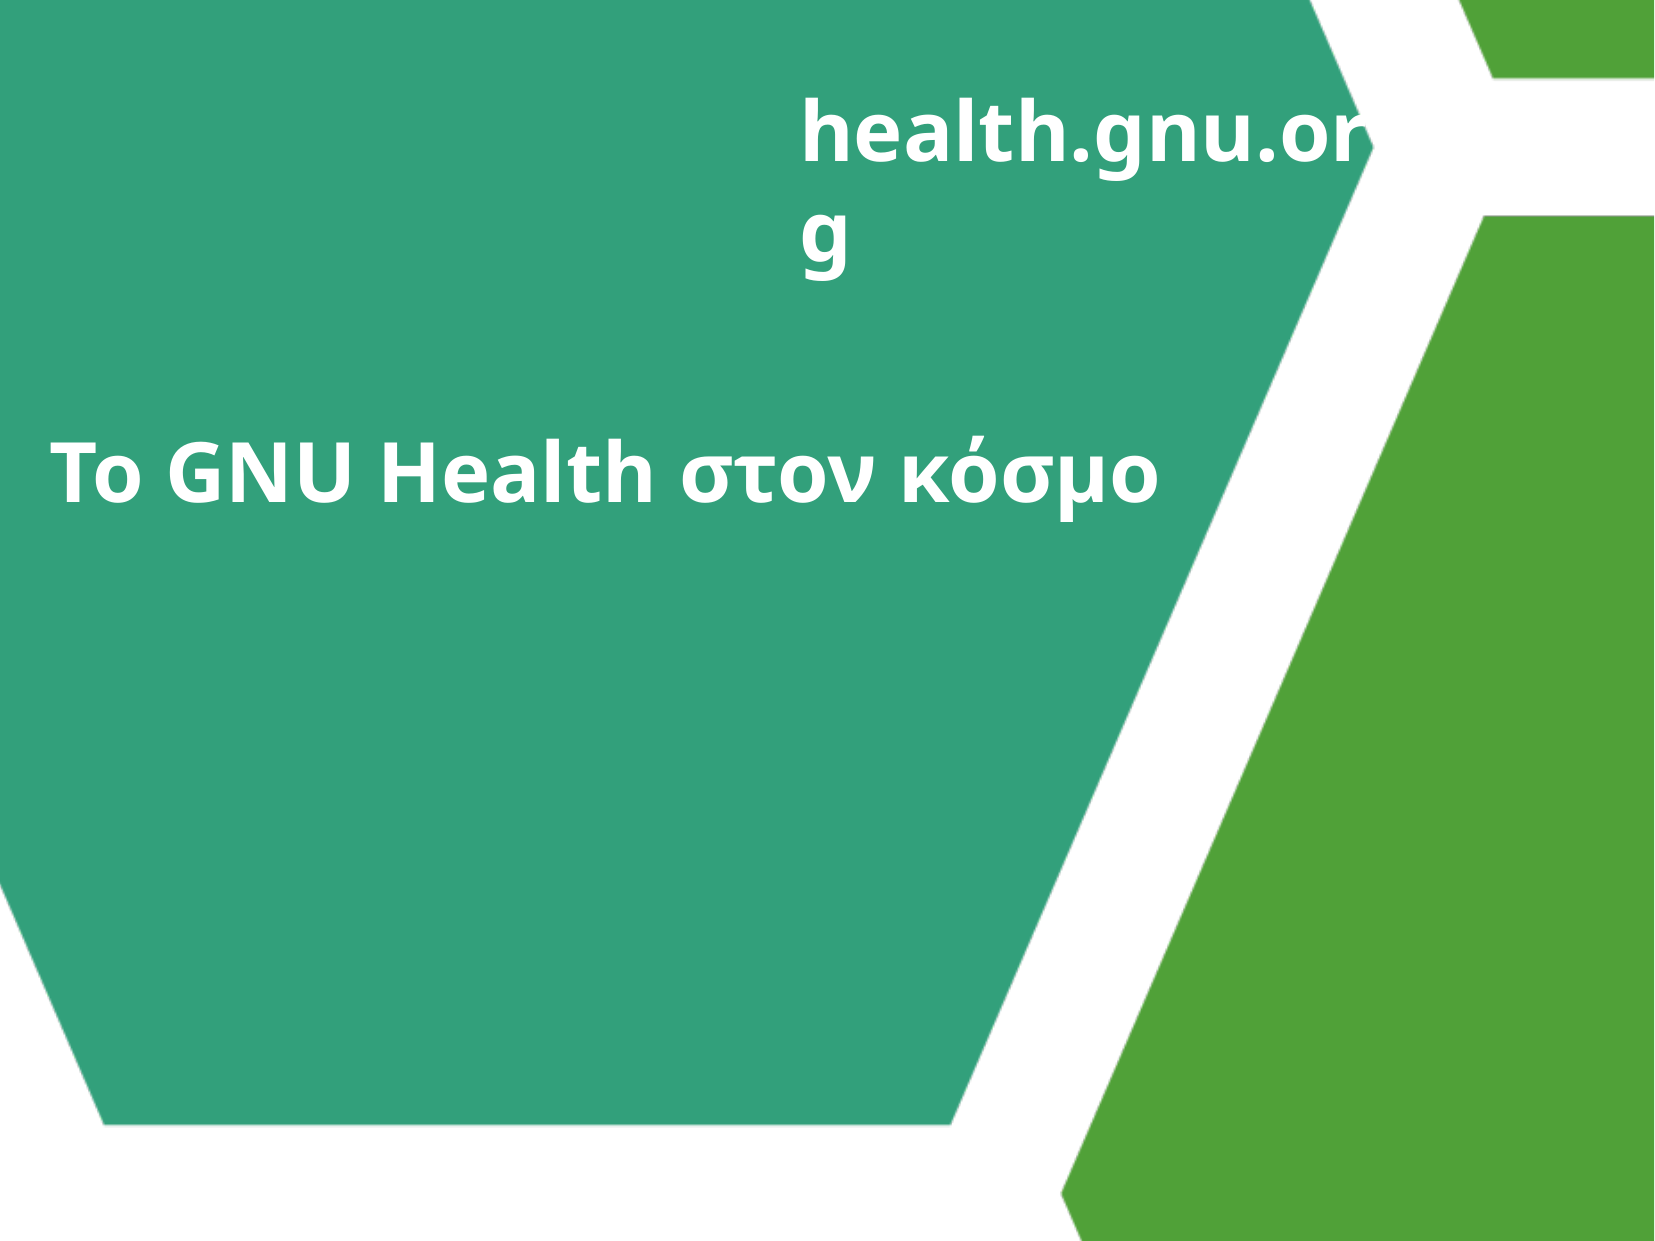

health.gnu.org
# Το GNU Health στον κόσμο